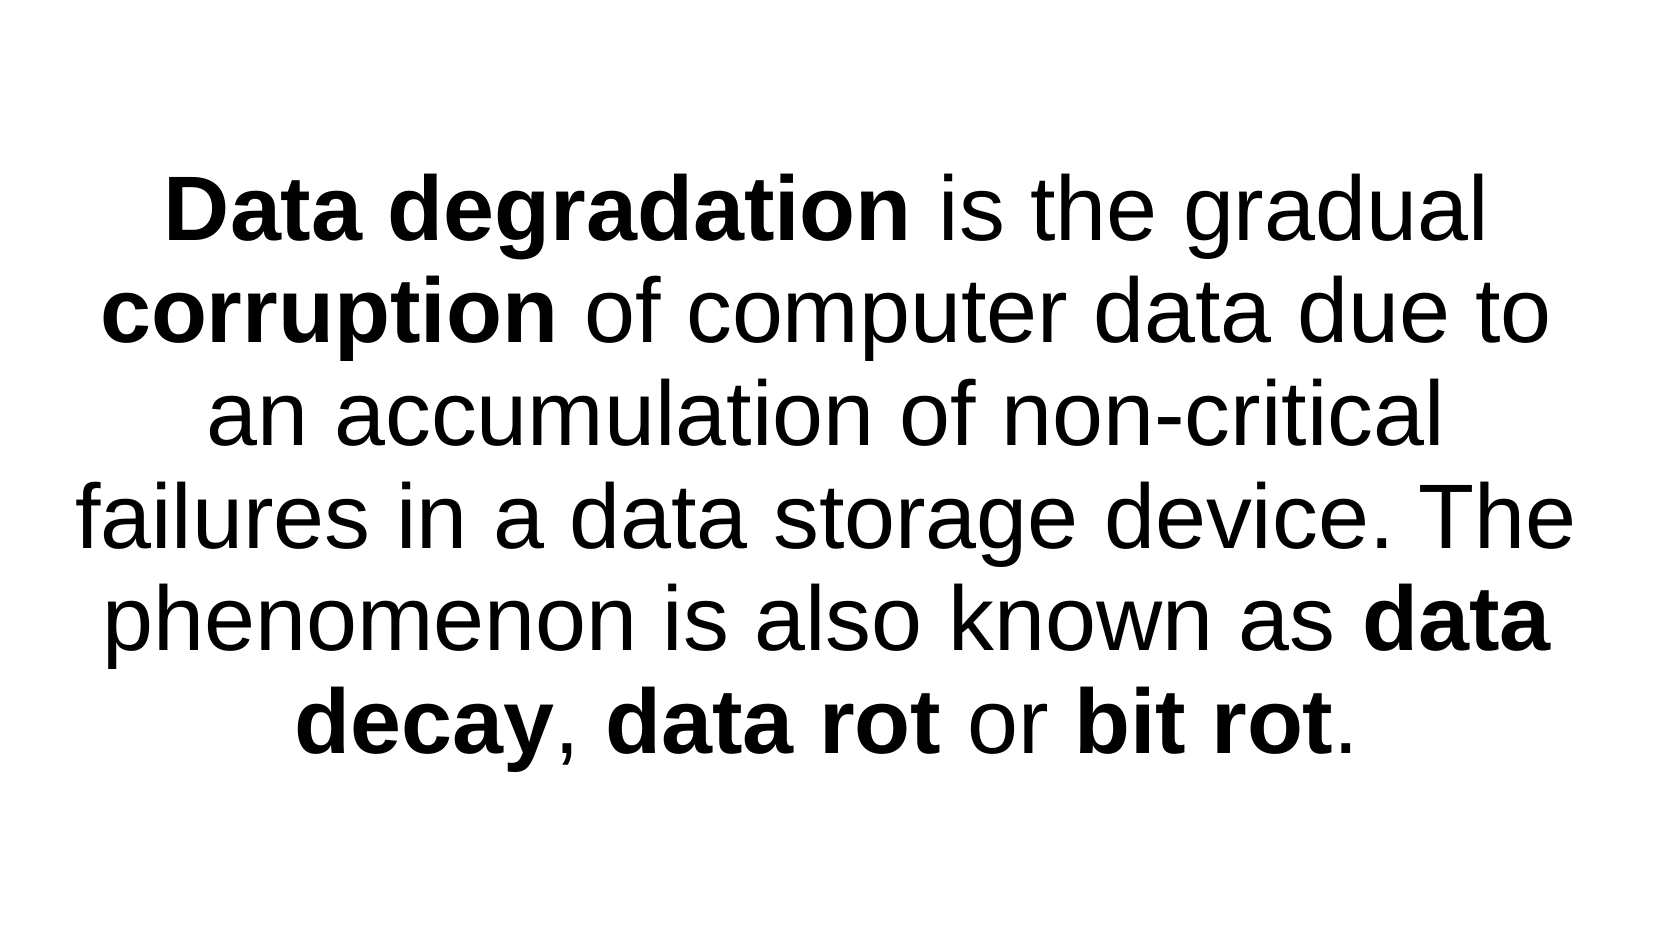

# Data degradation is the gradual corruption of computer data due to an accumulation of non-critical failures in a data storage device. The phenomenon is also known as data decay, data rot or bit rot.